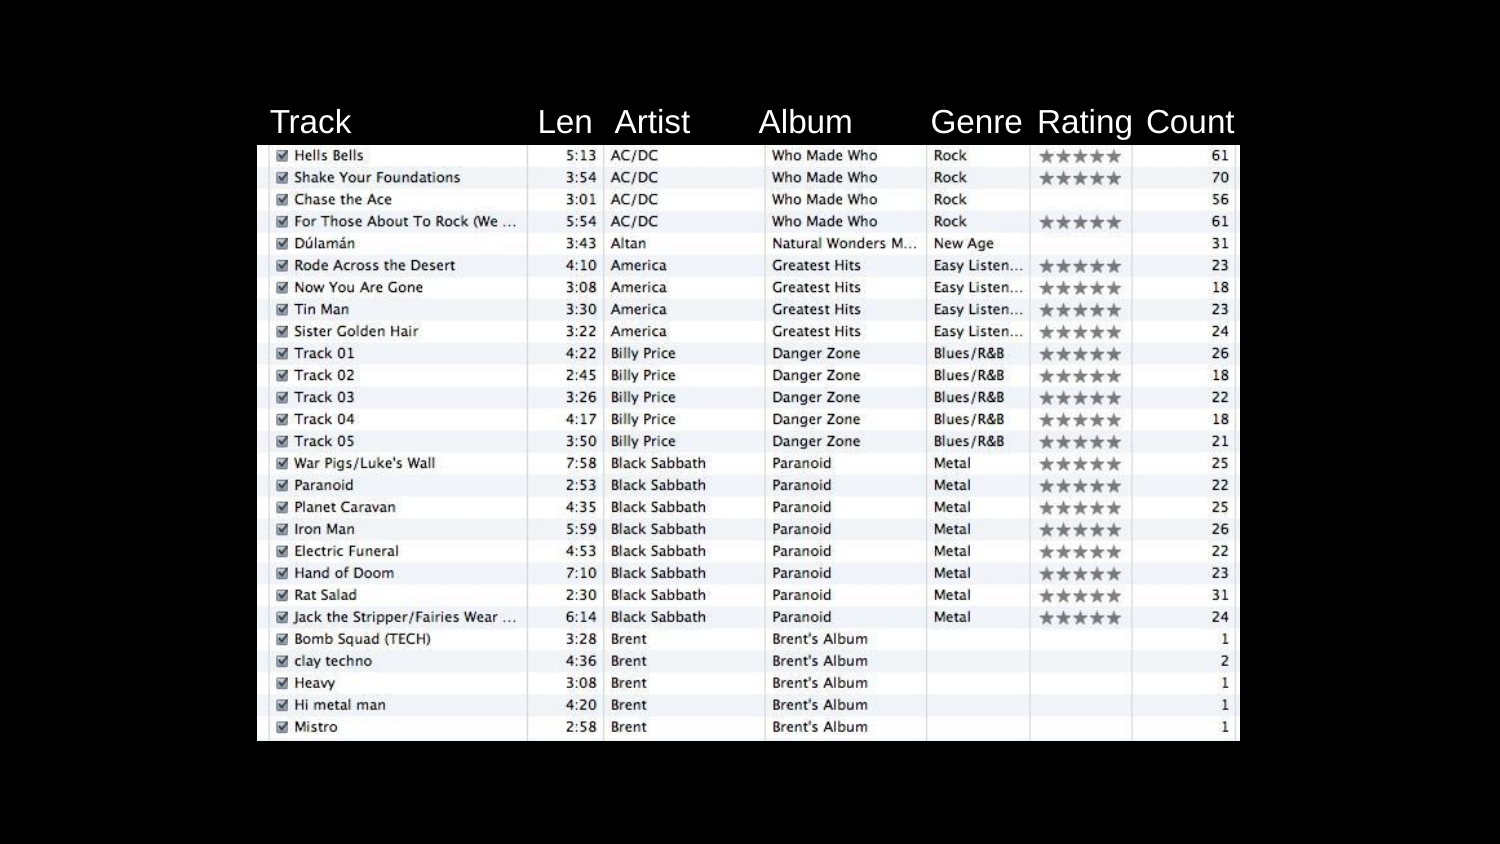

Track
Len
Artist
Album
Genre
Rating
Count